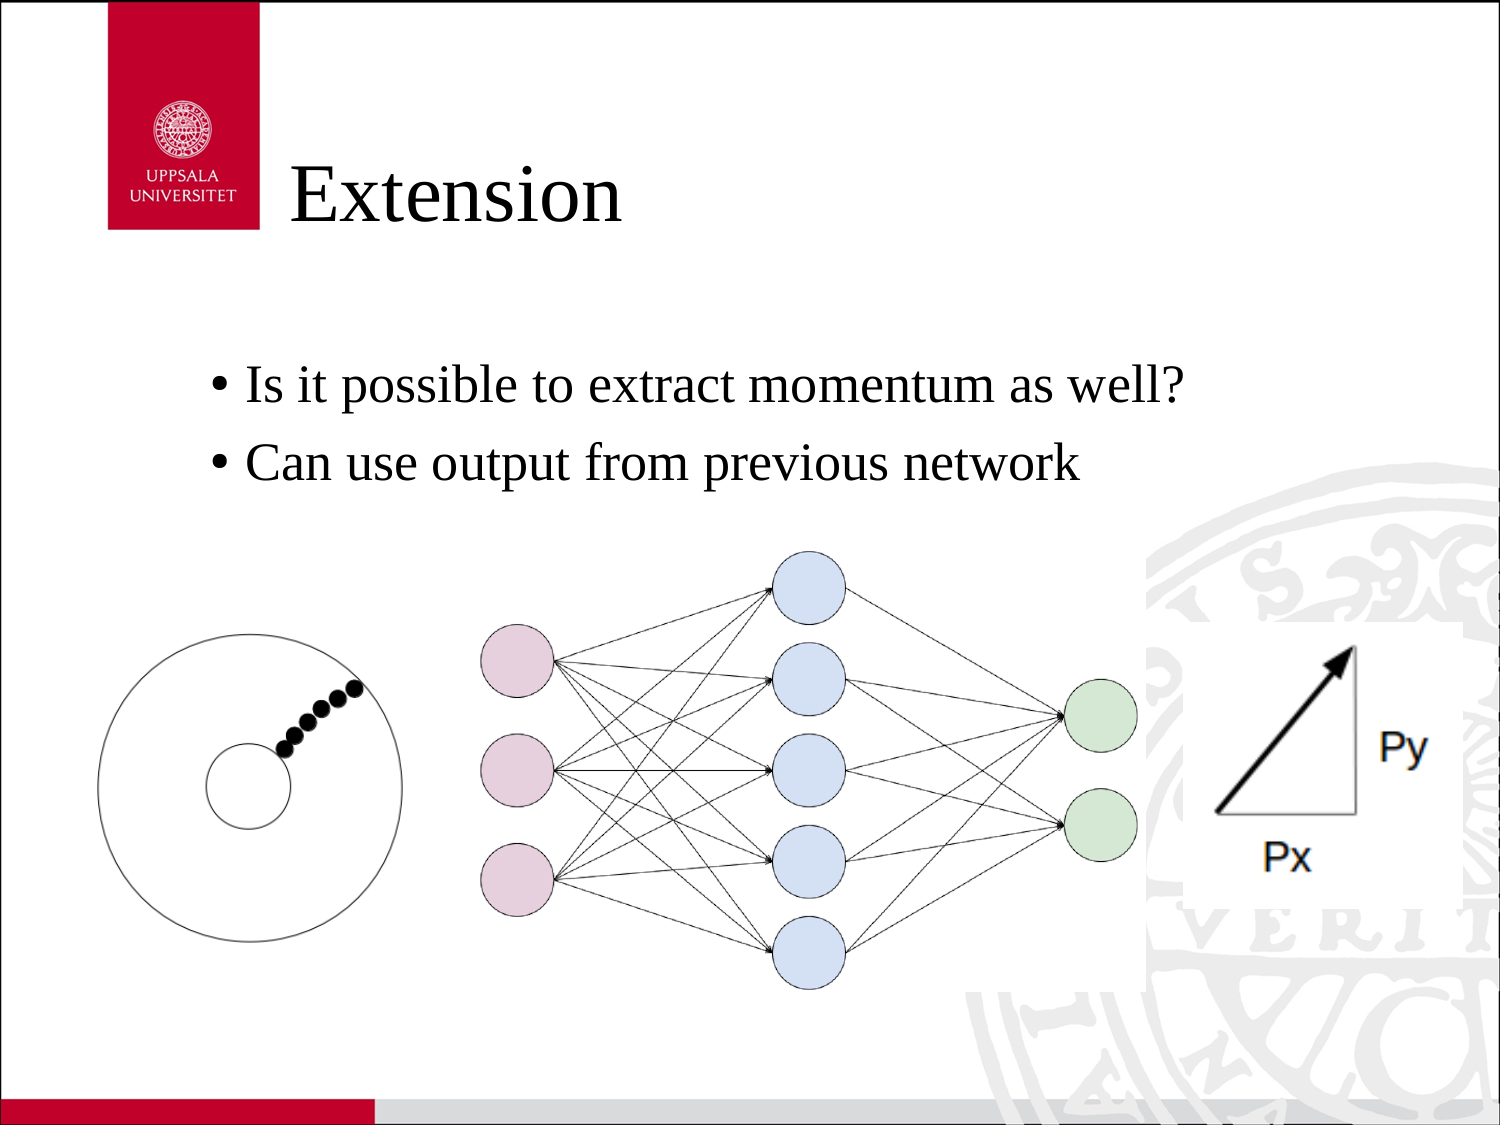

# Extension
Is it possible to extract momentum as well?
Can use output from previous network